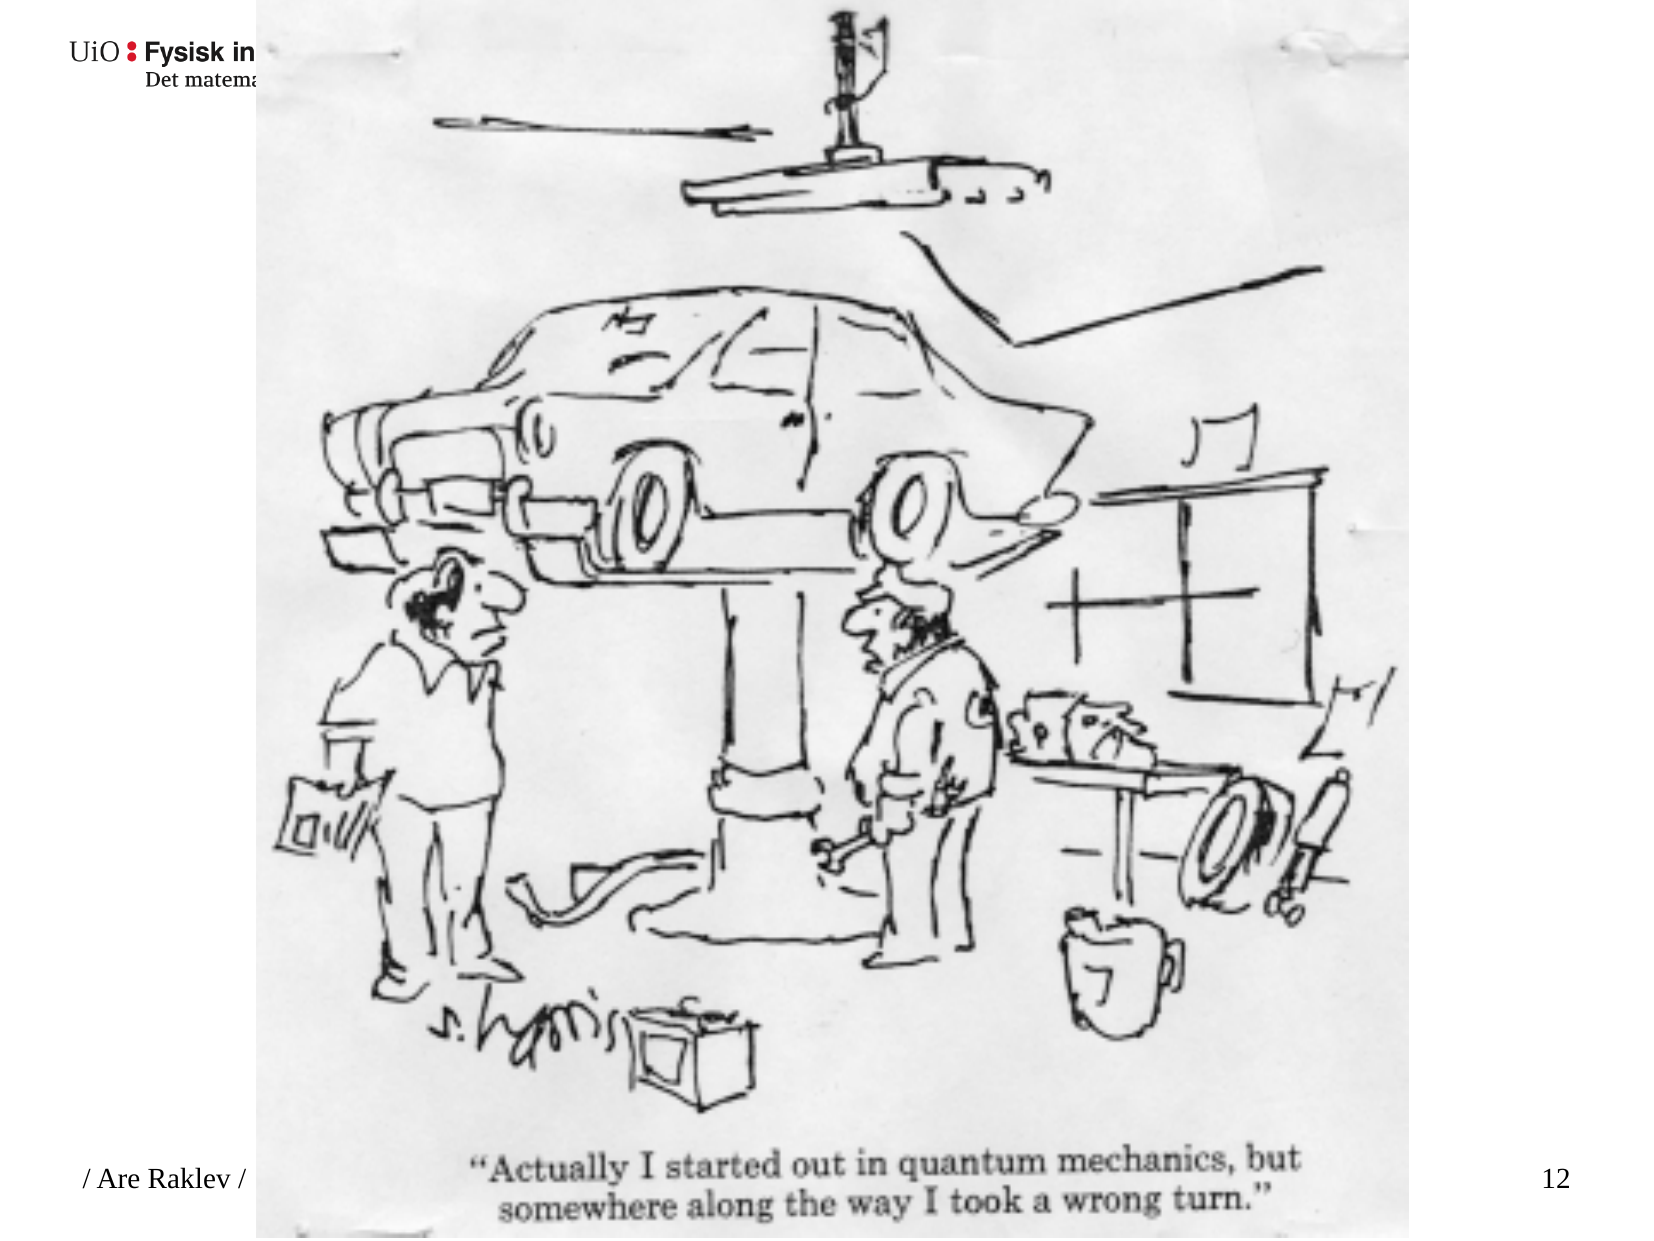

/ Are Raklev / 13.01.13
FYS2140 - Kvantefysikk
12